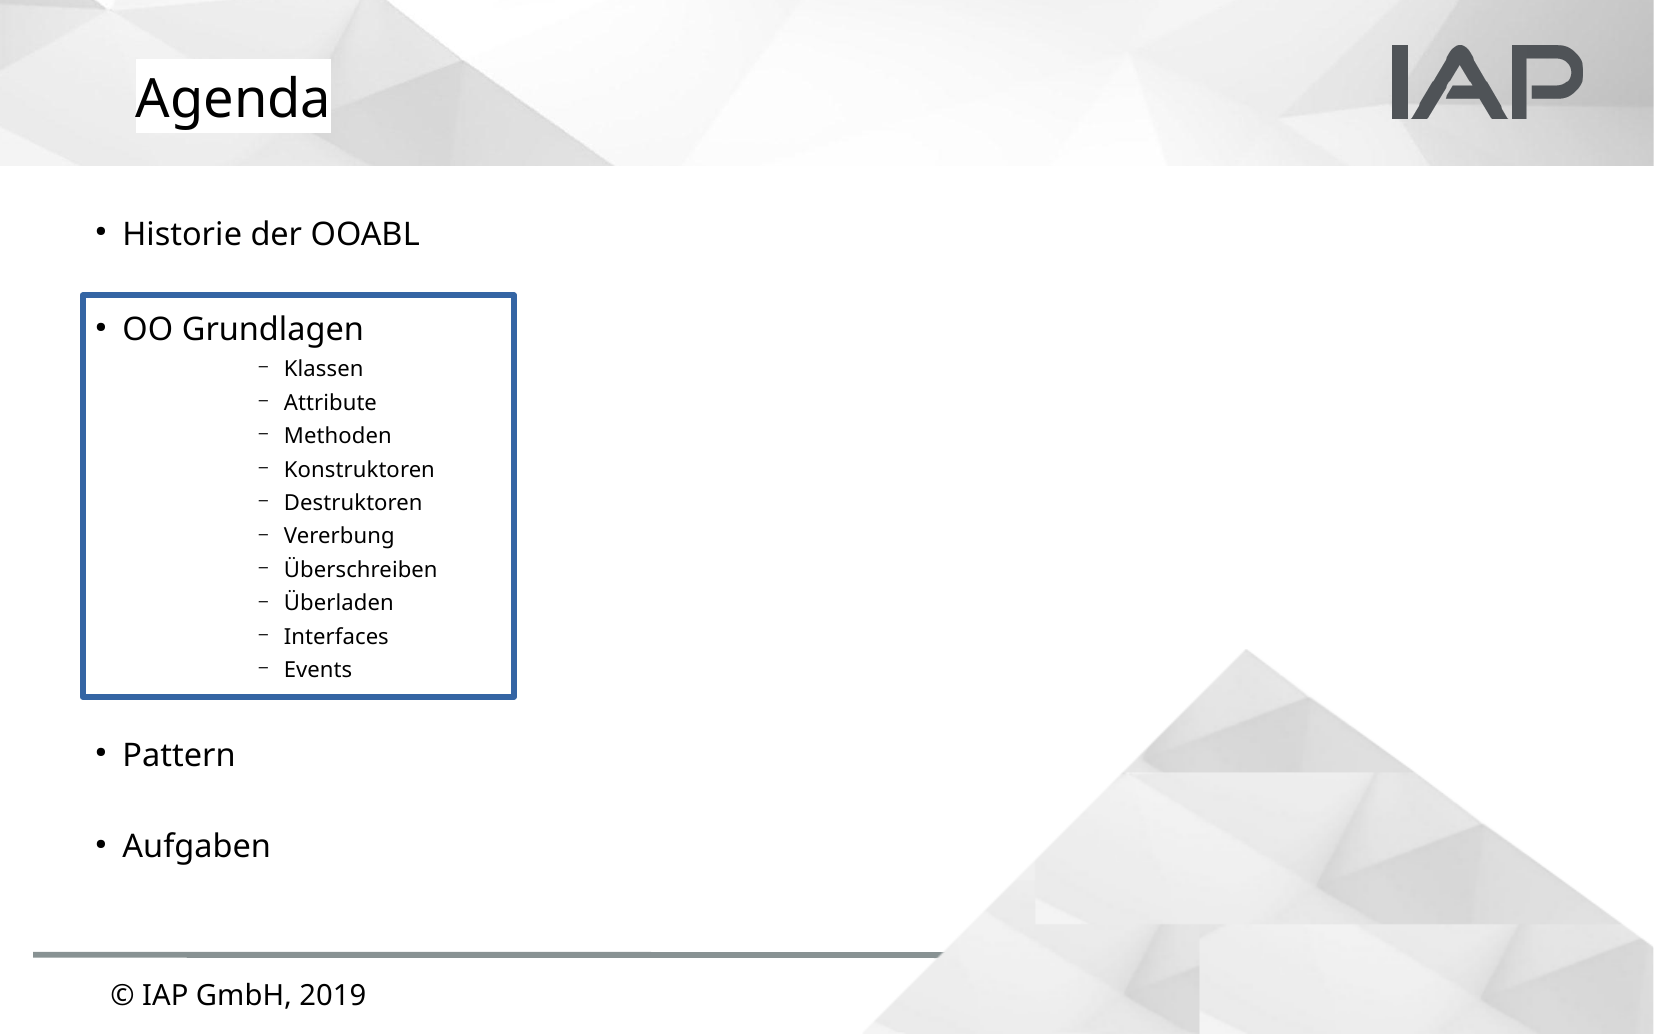

# Agenda
Historie der OOABL
OO Grundlagen
Klassen
Attribute
Methoden
Konstruktoren
Destruktoren
Vererbung
Überschreiben
Überladen
Interfaces
Events
Pattern
Aufgaben
© IAP GmbH, 2019
6